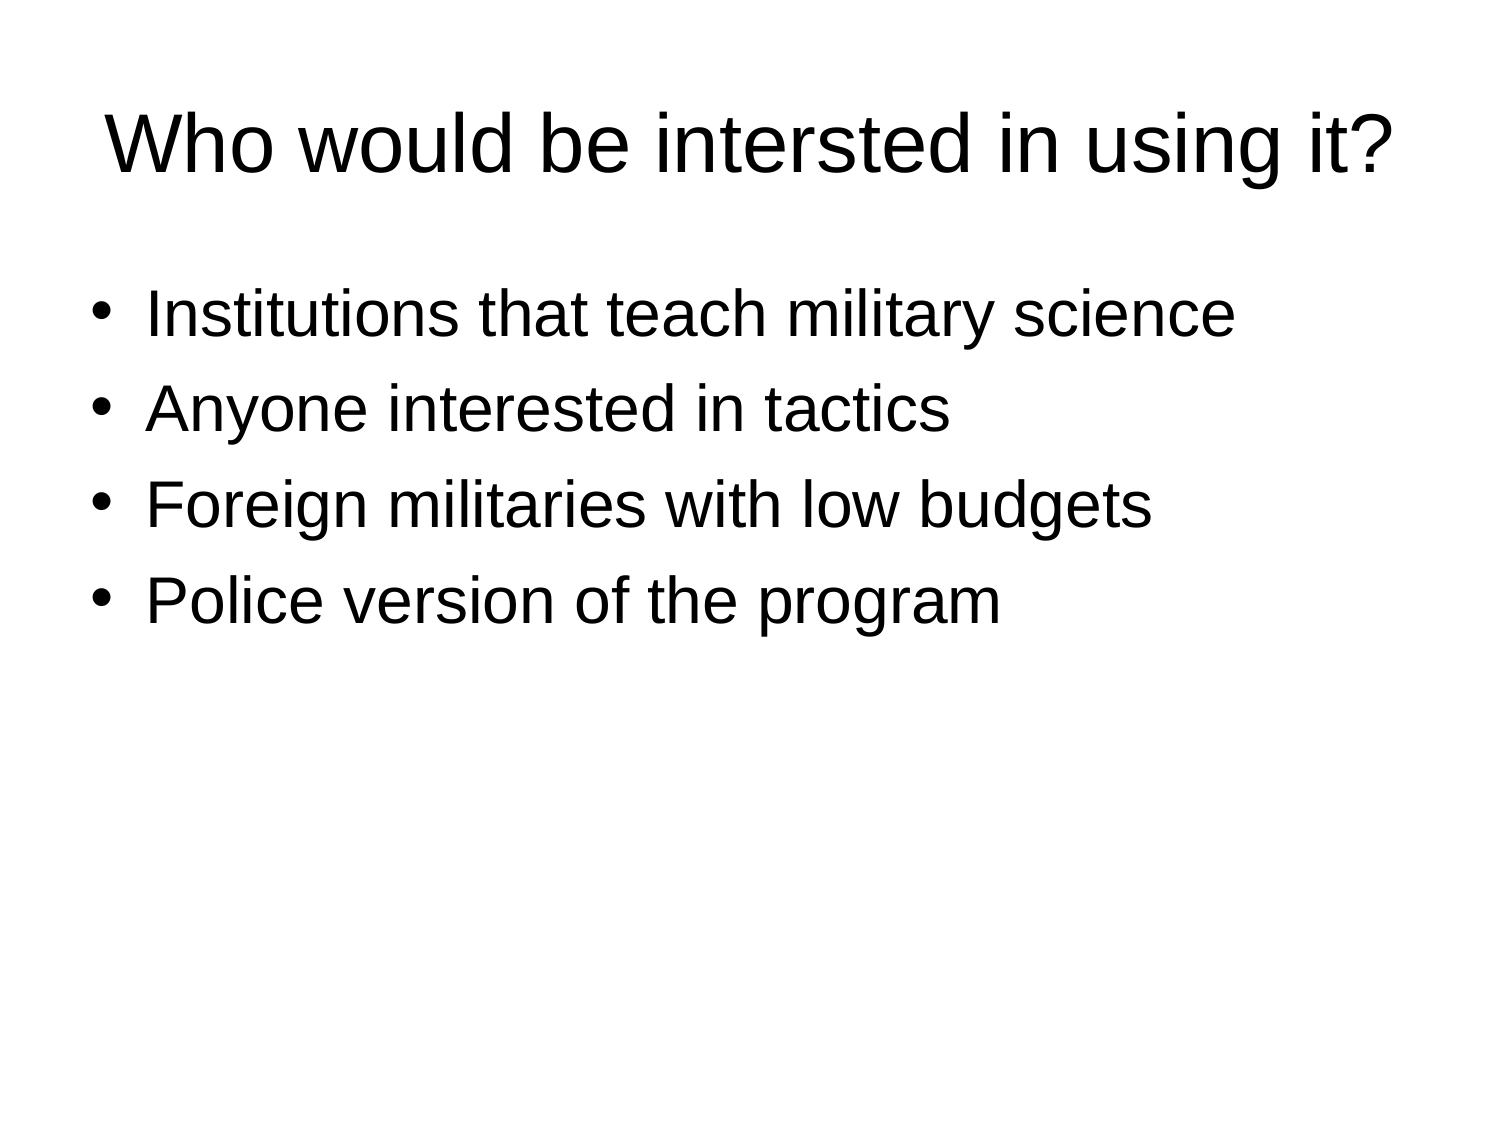

# Who would be intersted in using it?
Institutions that teach military science
Anyone interested in tactics
Foreign militaries with low budgets
Police version of the program